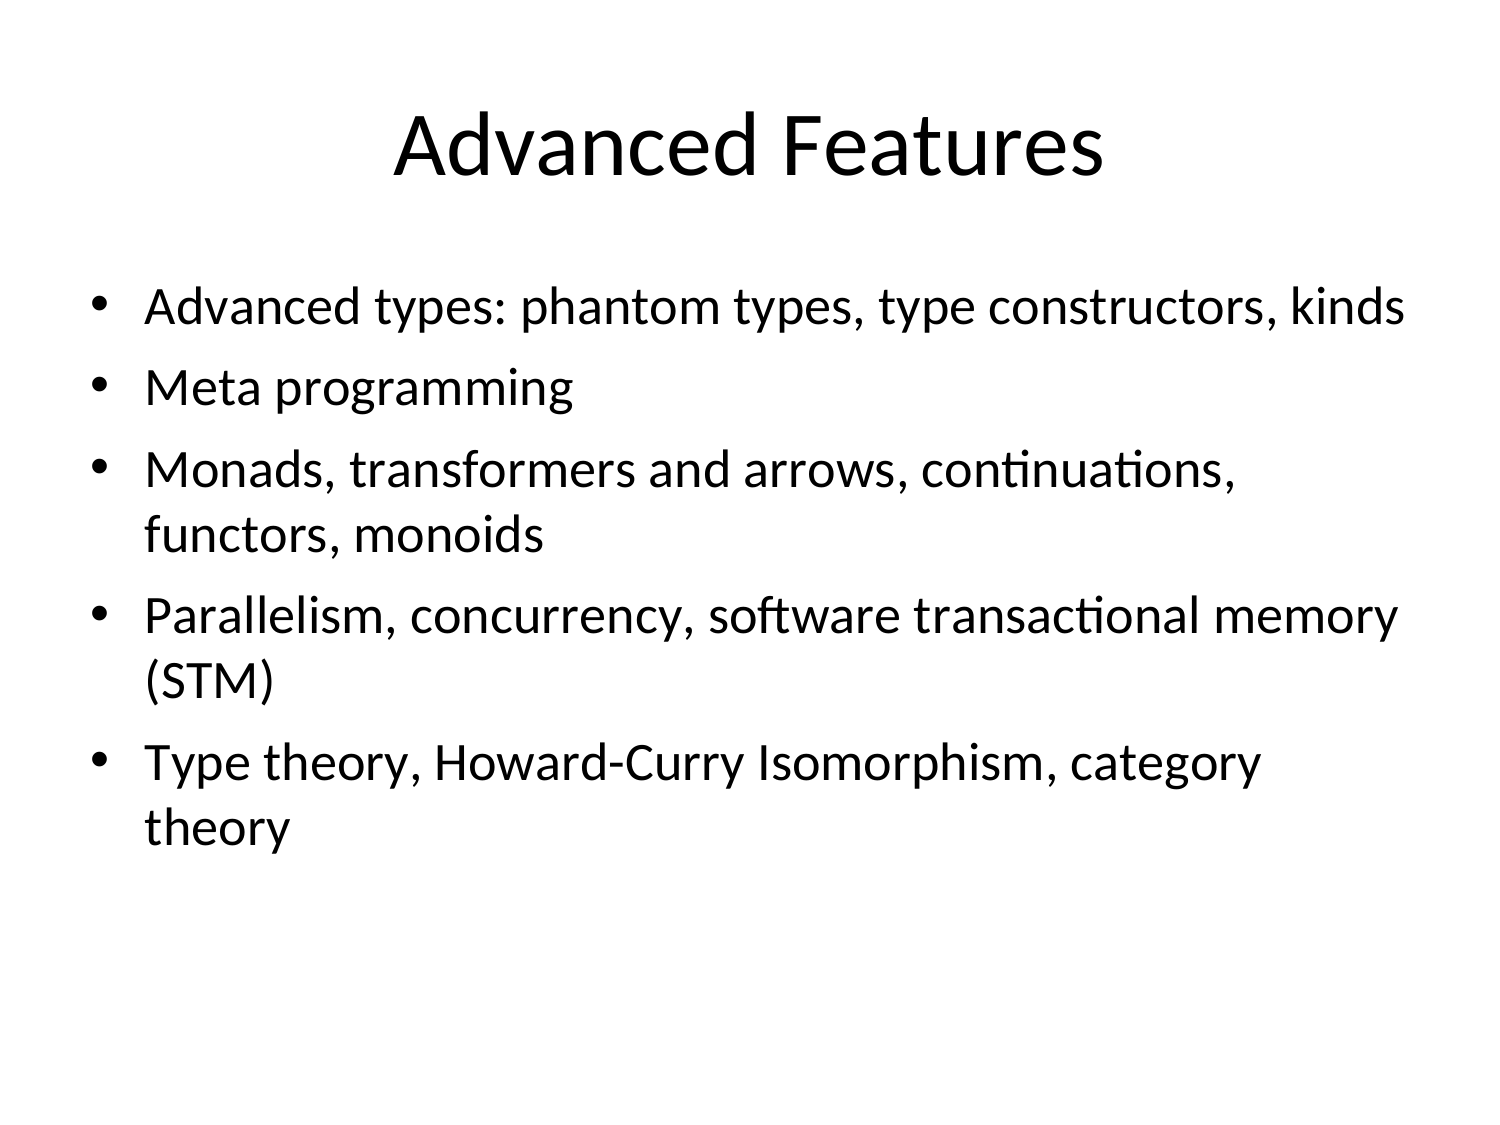

Advanced Features
Advanced types: phantom types, type constructors, kinds
Meta programming
Monads, transformers and arrows, continuations, functors, monoids
Parallelism, concurrency, software transactional memory (STM)
Type theory, Howard-Curry Isomorphism, category theory